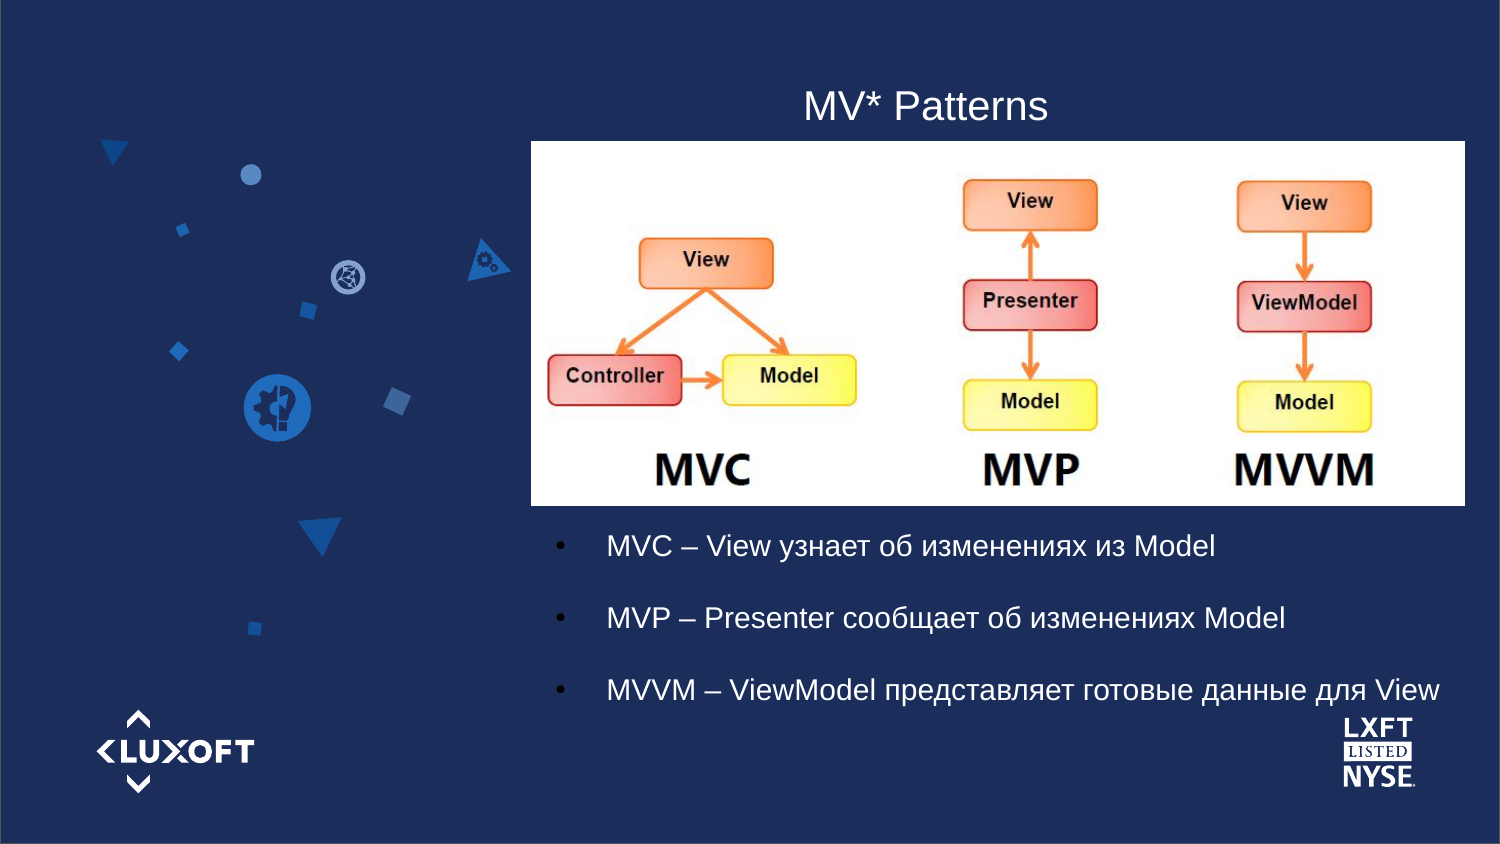

# MV* Patterns
MVC – View узнает об изменениях из Model
MVP – Presenter сообщает об изменениях Model
MVVM – ViewModel представляет готовые данные для View